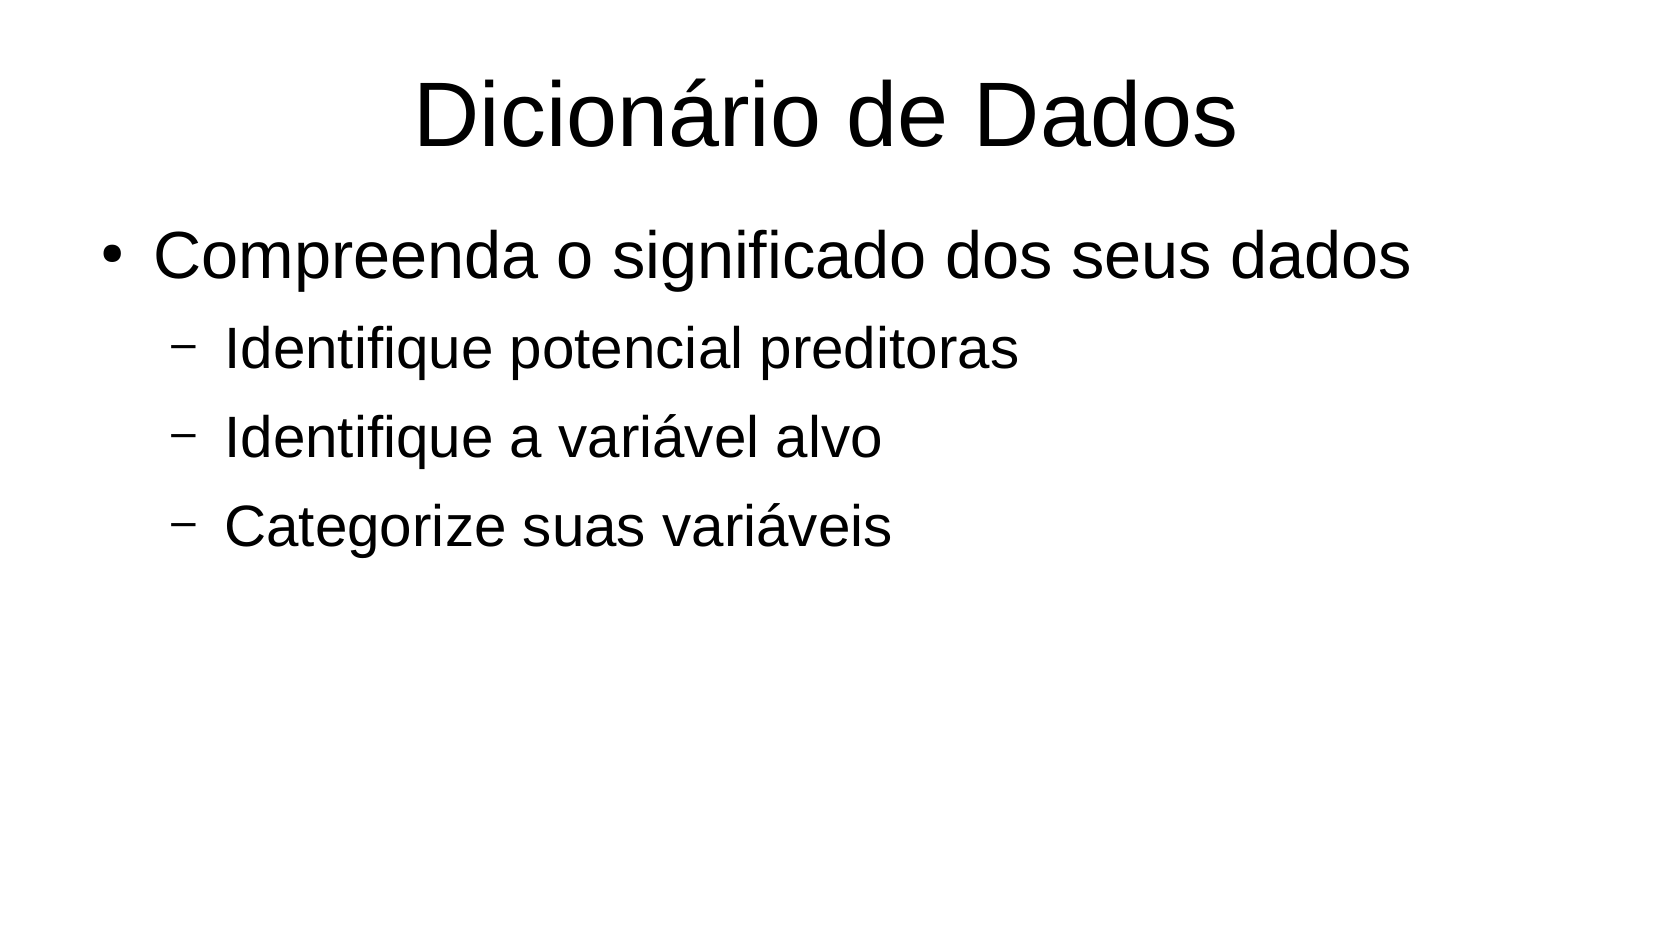

# Dicionário de Dados
Compreenda o significado dos seus dados
Identifique potencial preditoras
Identifique a variável alvo
Categorize suas variáveis